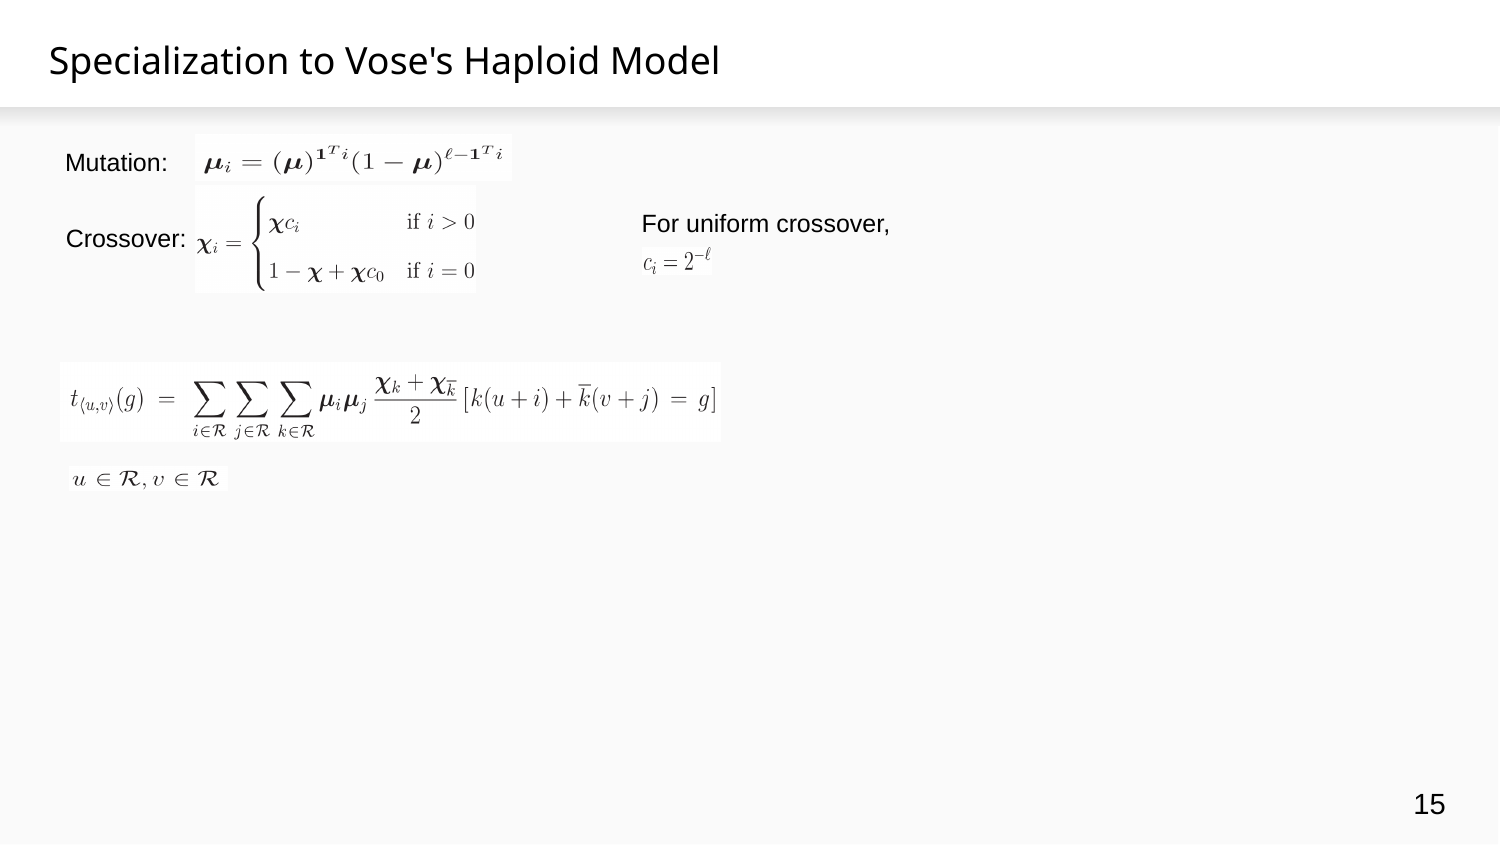

# Specialization to Vose's Haploid Model
Mutation:
For uniform crossover,
Crossover:
15